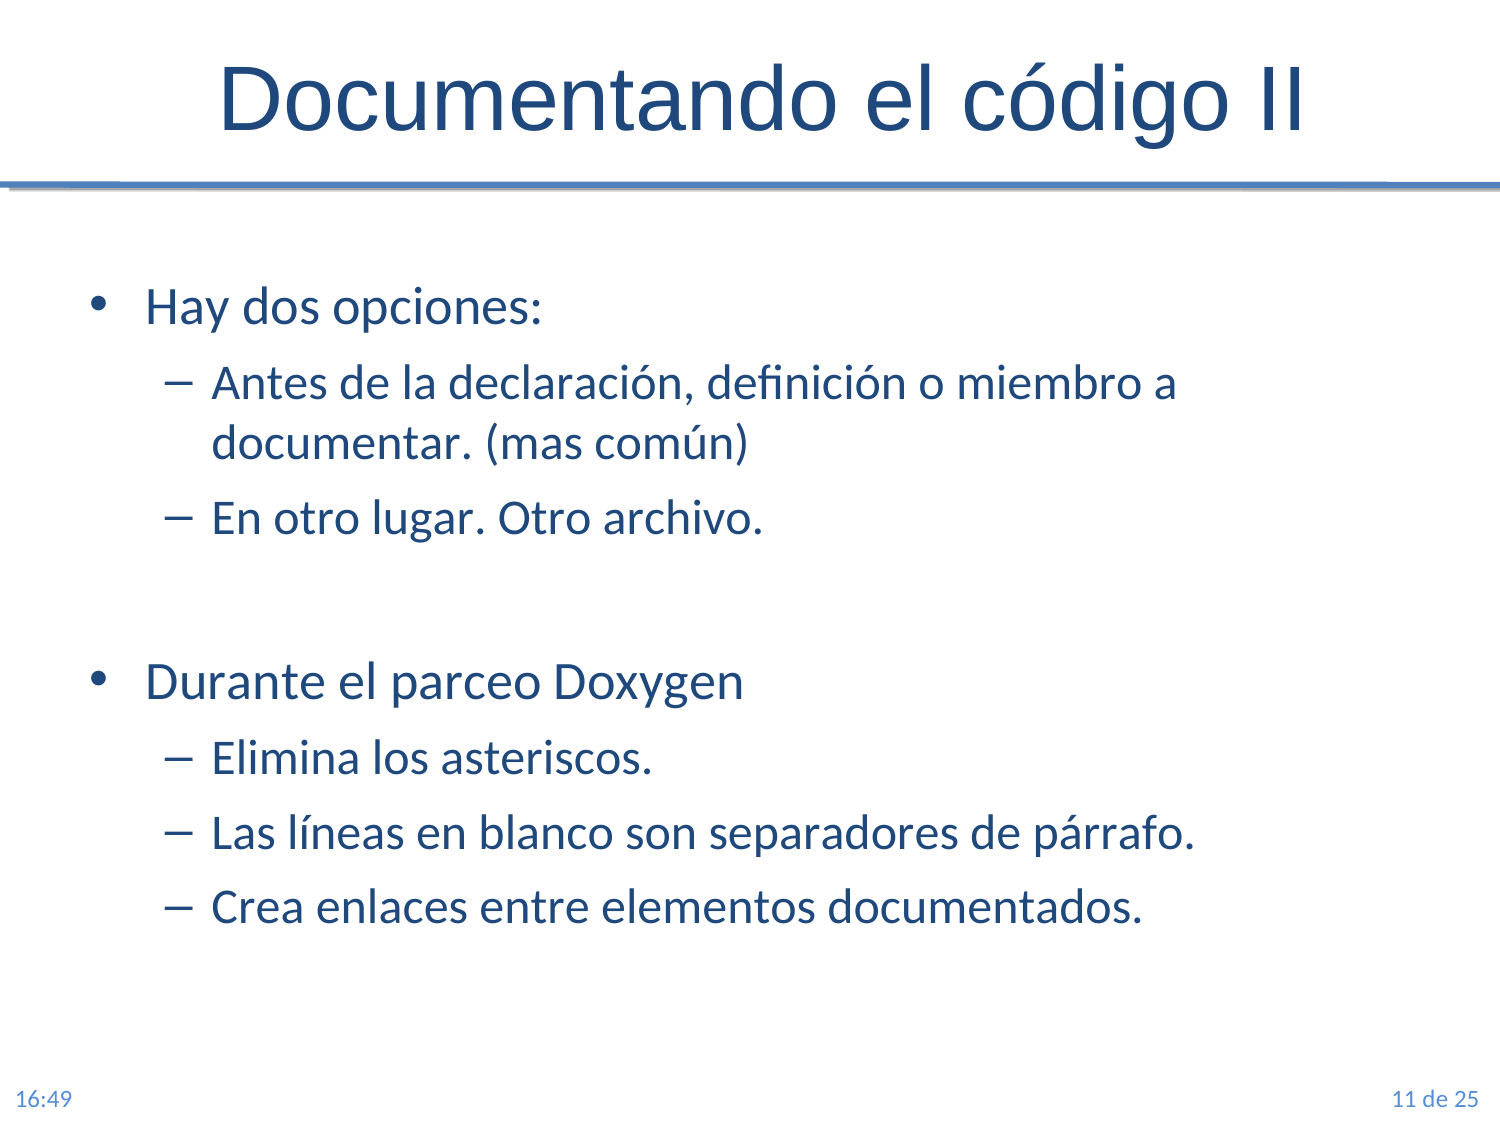

Documentando el código II
Hay dos opciones:
Antes de la declaración, definición o miembro a documentar. (mas común)
En otro lugar. Otro archivo.
Durante el parceo Doxygen
Elimina los asteriscos.
Las líneas en blanco son separadores de párrafo.
Crea enlaces entre elementos documentados.
16:49
 de 25